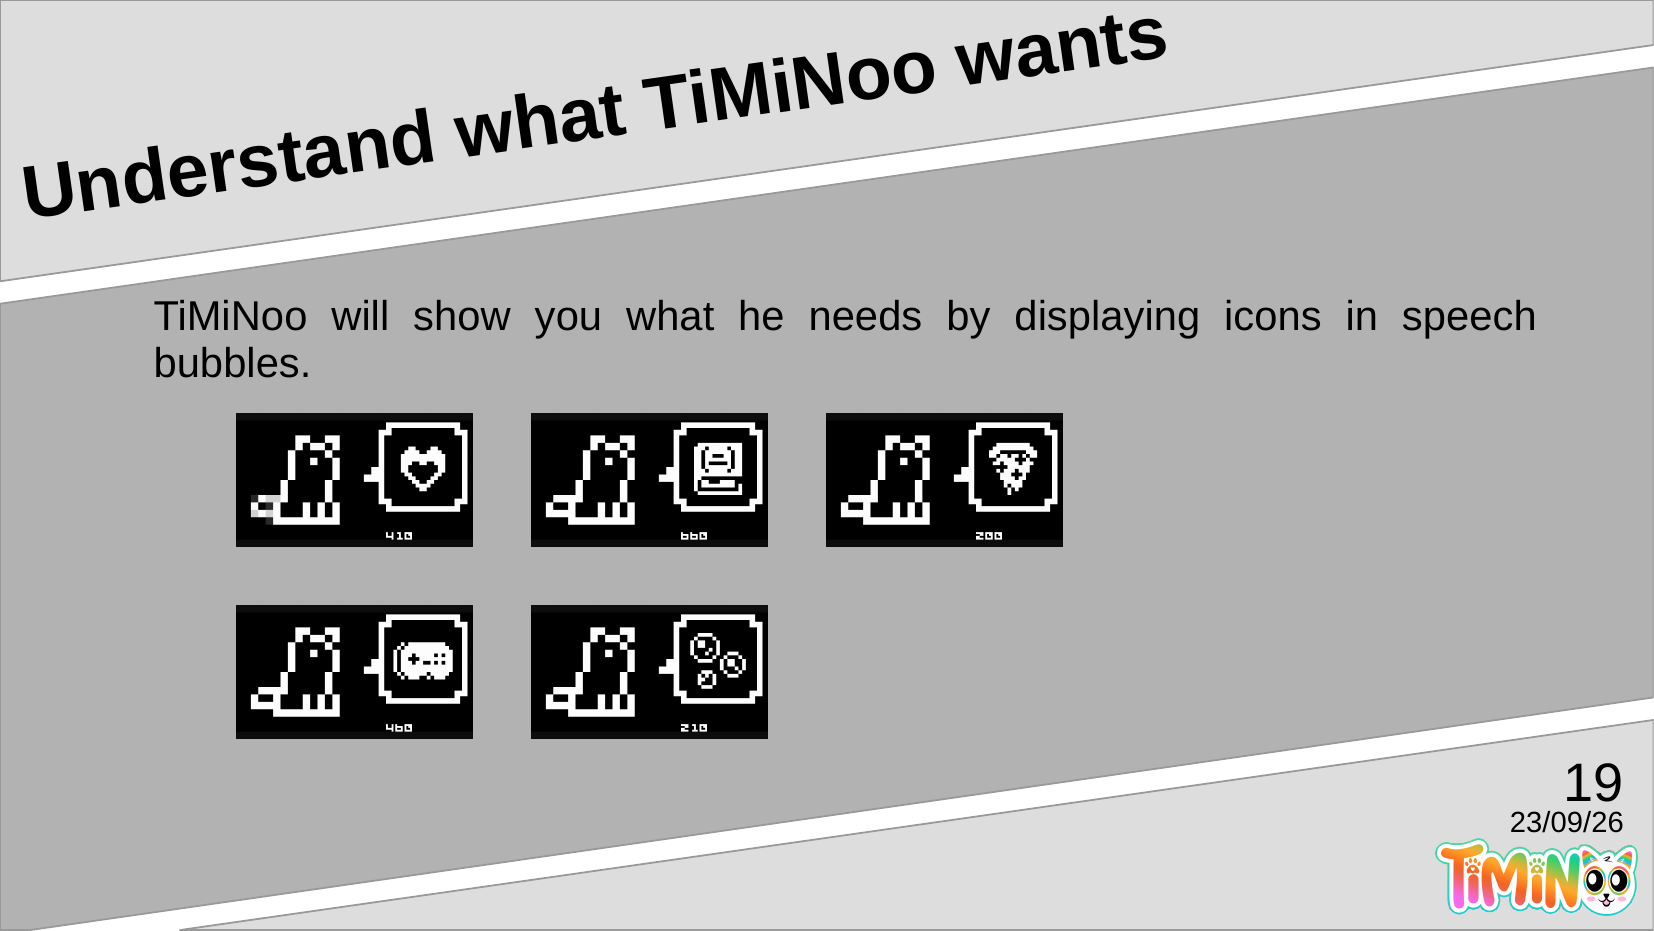

# Understand what TiMiNoo wants
TiMiNoo will show you what he needs by displaying icons in speech bubbles.
19